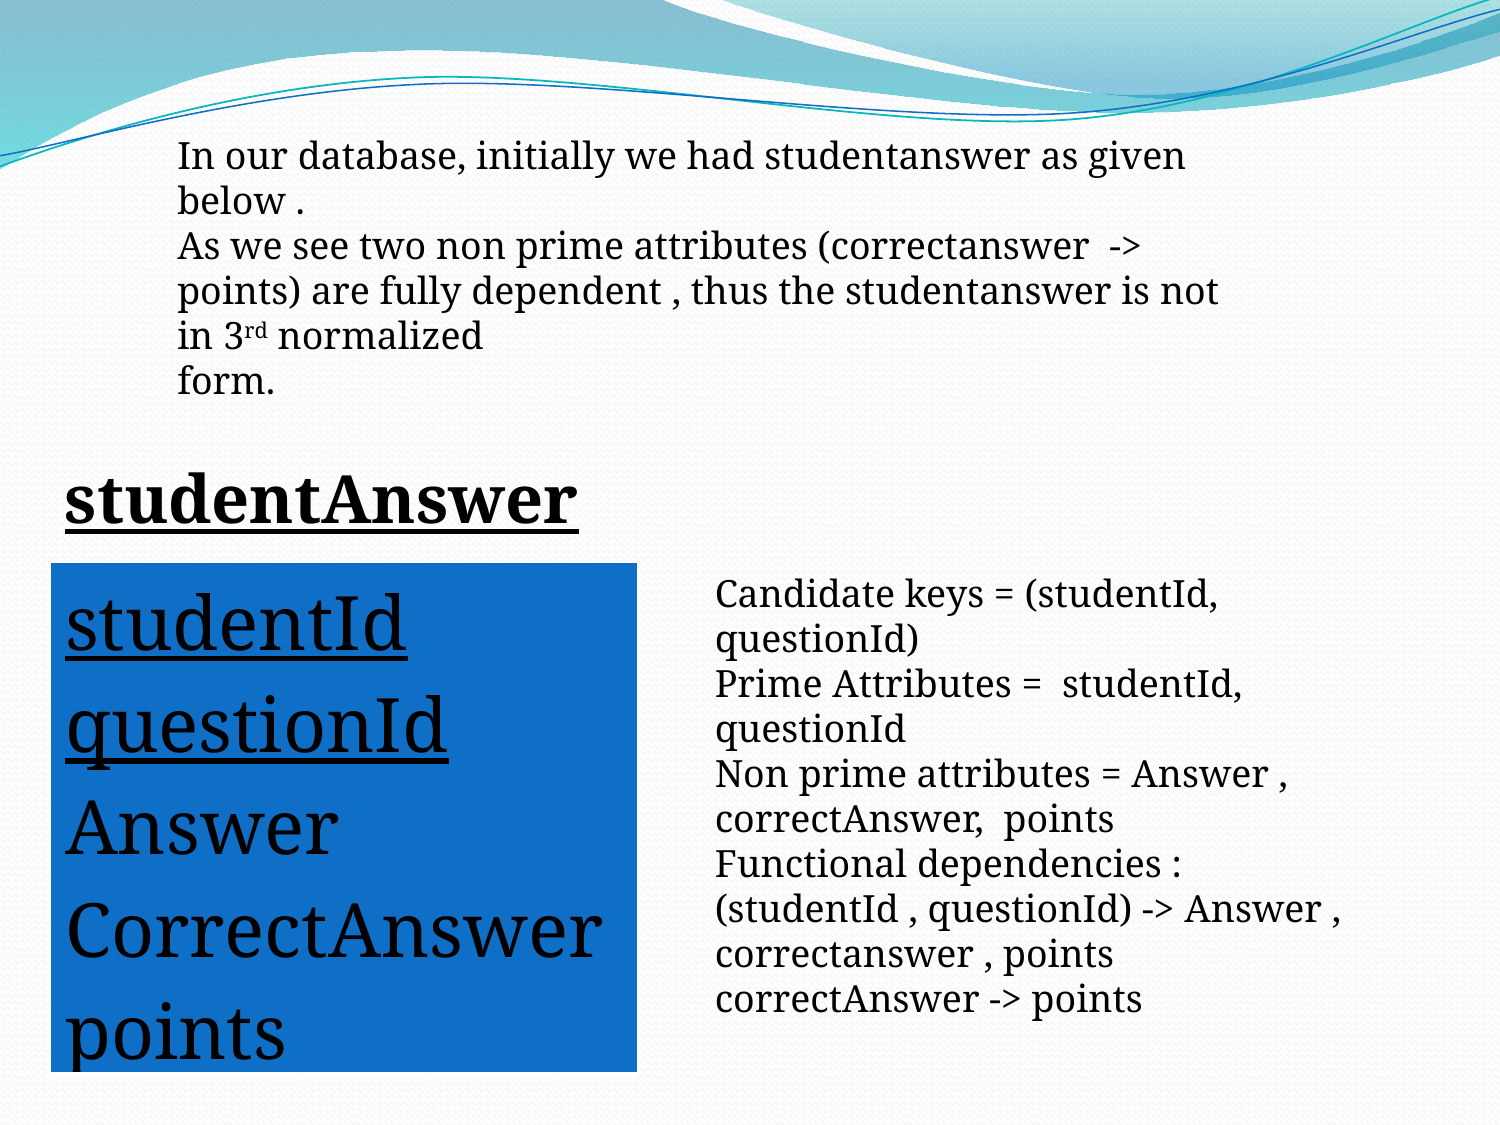

In our database, initially we had studentanswer as given below .
As we see two non prime attributes (correctanswer -> points) are fully dependent , thus the studentanswer is not in 3rd normalized
form.
studentAnswer
| studentId questionId Answer CorrectAnswer points |
| --- |
Candidate keys = (studentId, questionId)
Prime Attributes = studentId, questionId
Non prime attributes = Answer , 	correctAnswer, points
Functional dependencies :
(studentId , questionId) -> Answer , correctanswer , points
correctAnswer -> points